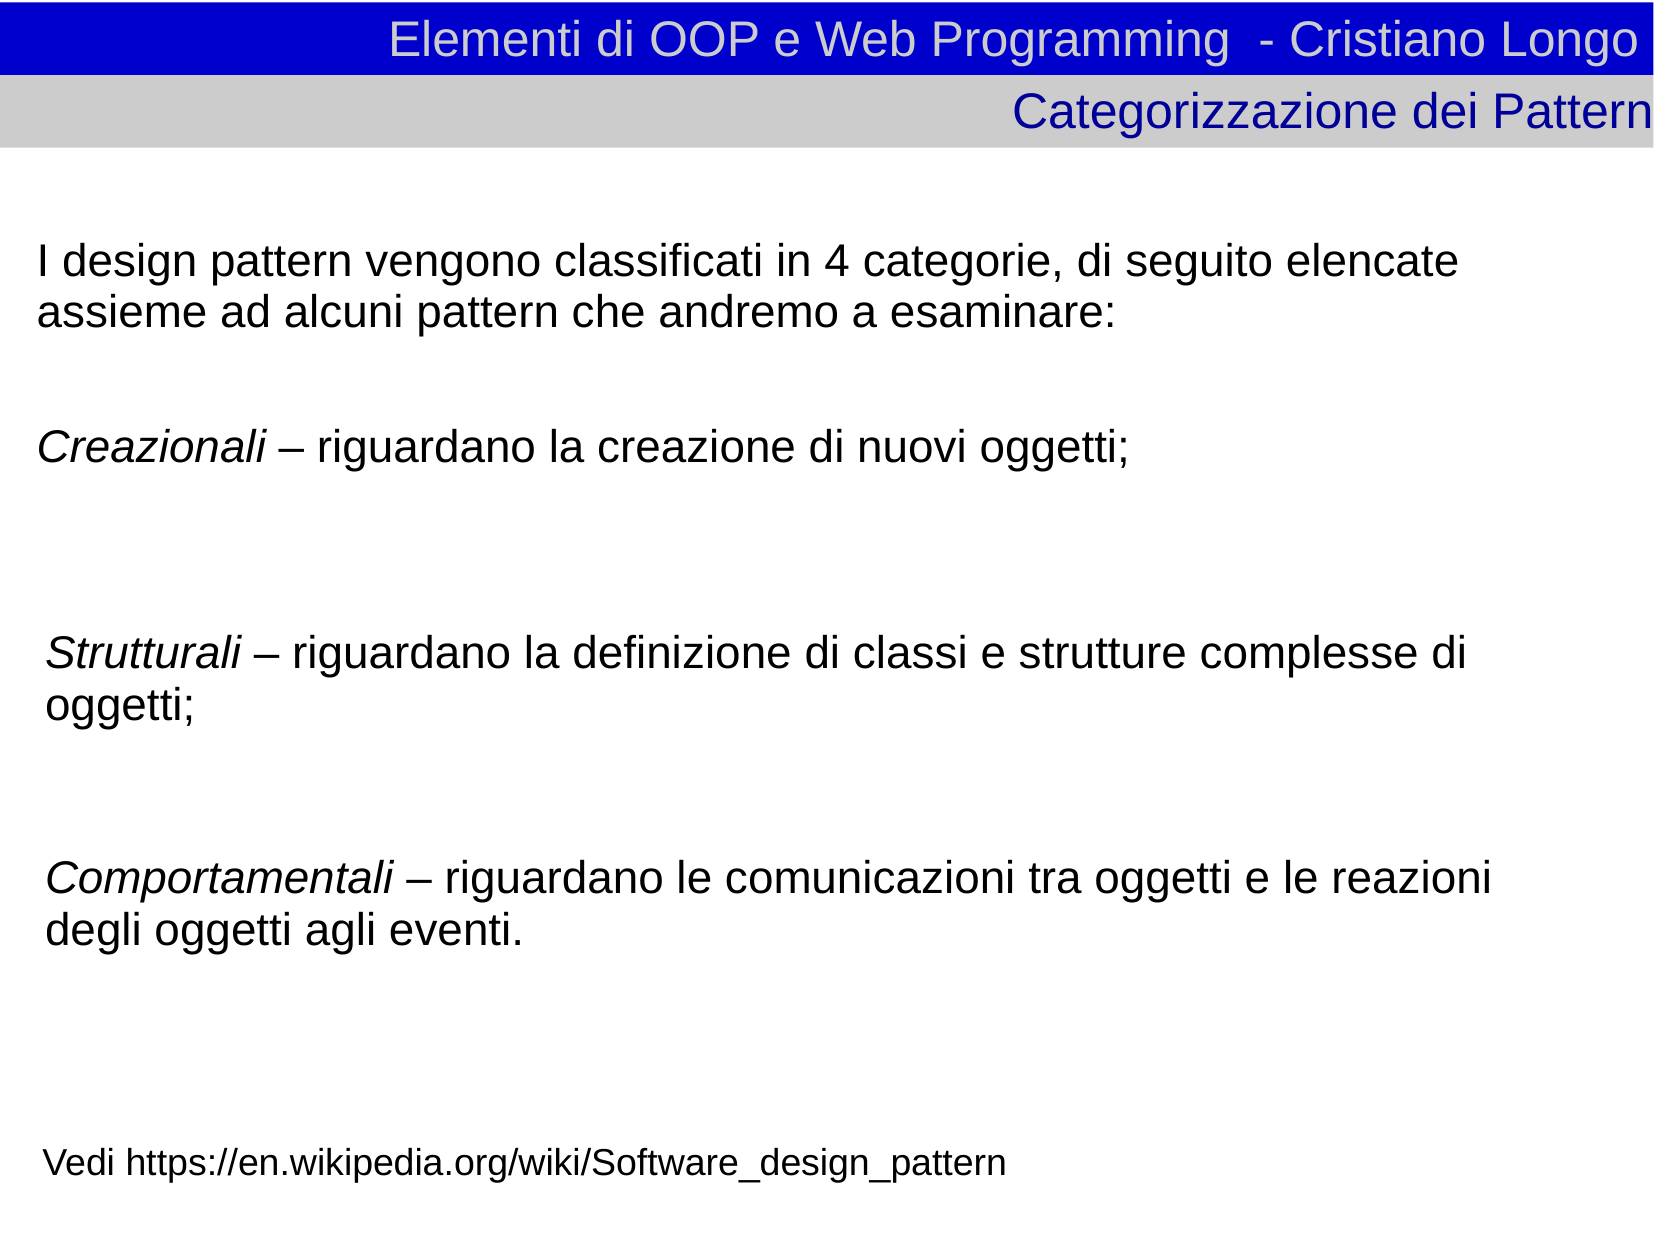

# Elementi di OOP e Web Programming - Cristiano Longo
Categorizzazione dei Pattern
I design pattern vengono classificati in 4 categorie, di seguito elencate assieme ad alcuni pattern che andremo a esaminare:
Creazionali – riguardano la creazione di nuovi oggetti;
| Utente | Cane |
| --- | --- |
| alice | fuffy |
| charlie | doggy |
| charlie | pluto |
| bob | fuffy |
Strutturali – riguardano la definizione di classi e strutture complesse di oggetti;
Comportamentali – riguardano le comunicazioni tra oggetti e le reazioni degli oggetti agli eventi.
Vedi https://en.wikipedia.org/wiki/Software_design_pattern